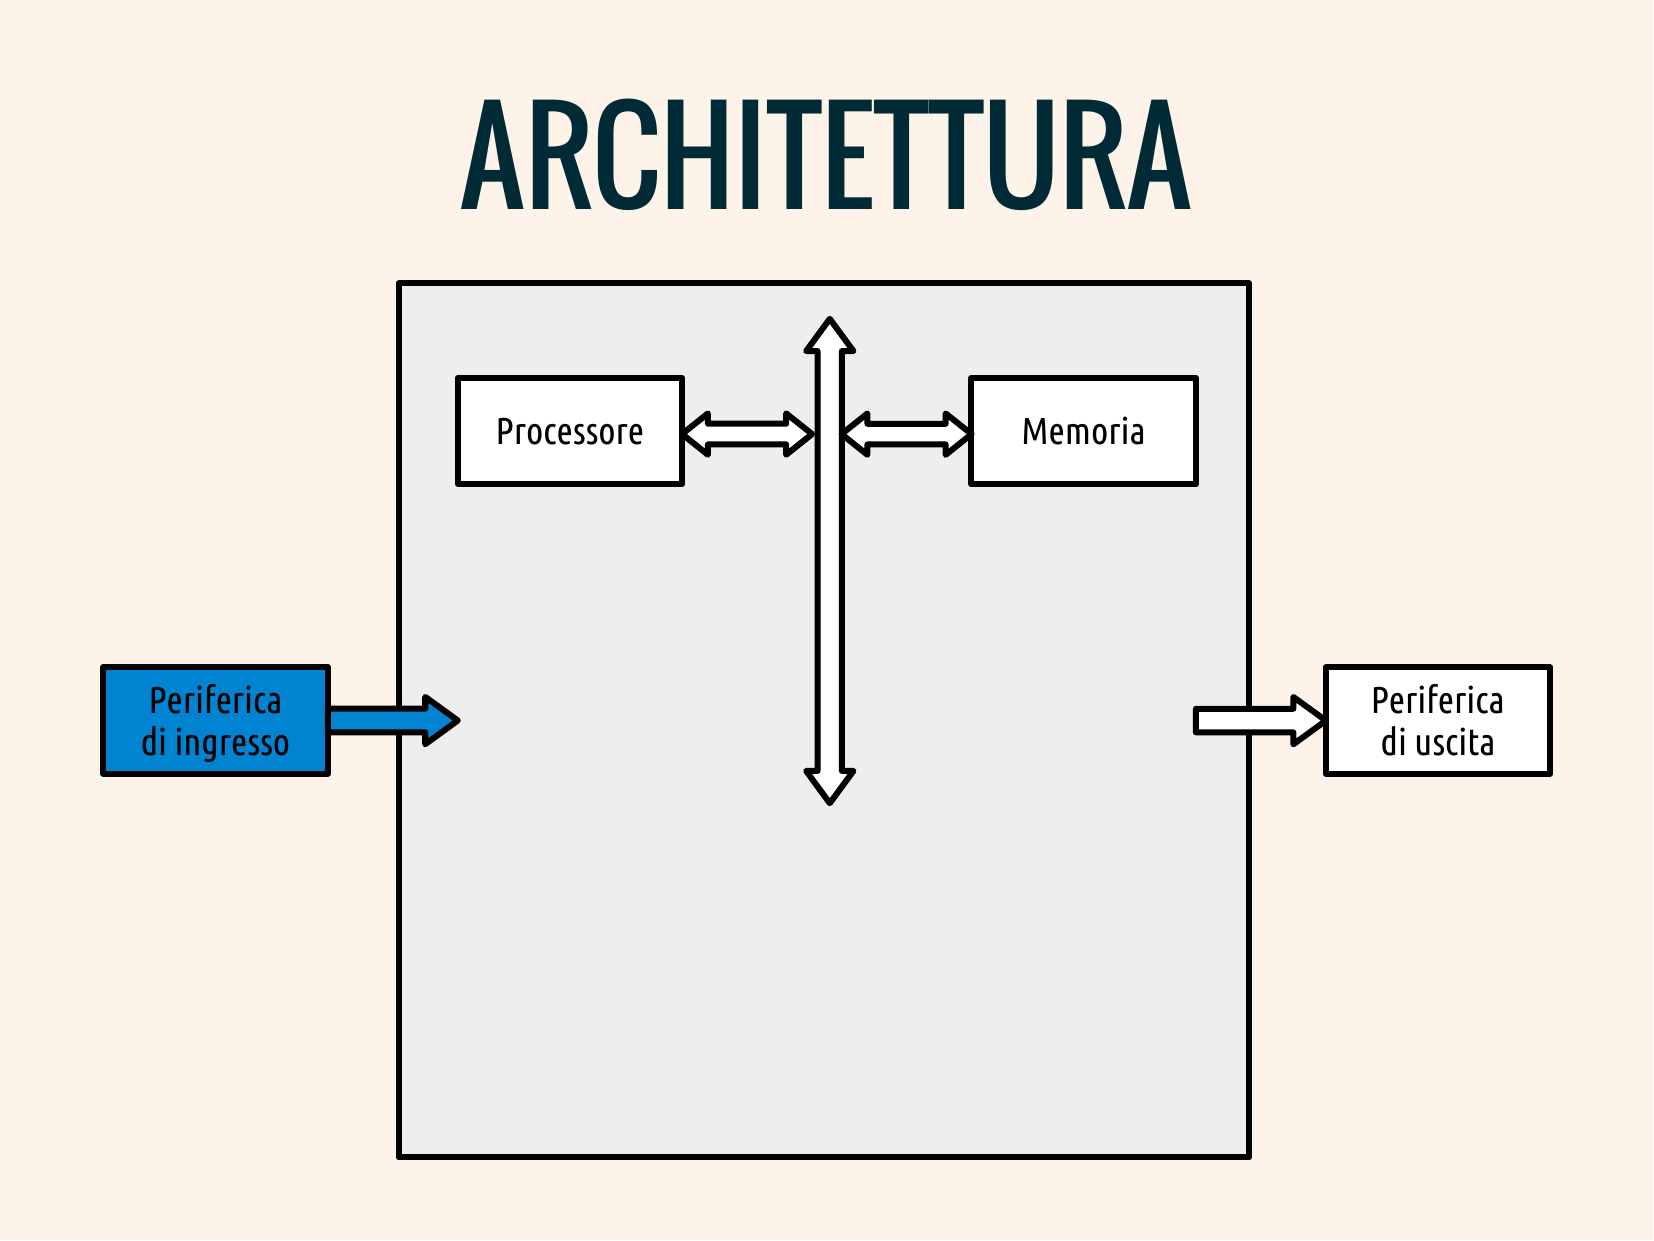

# Architettura
Processore
Memoria
Periferica
di ingresso
Periferica
di uscita